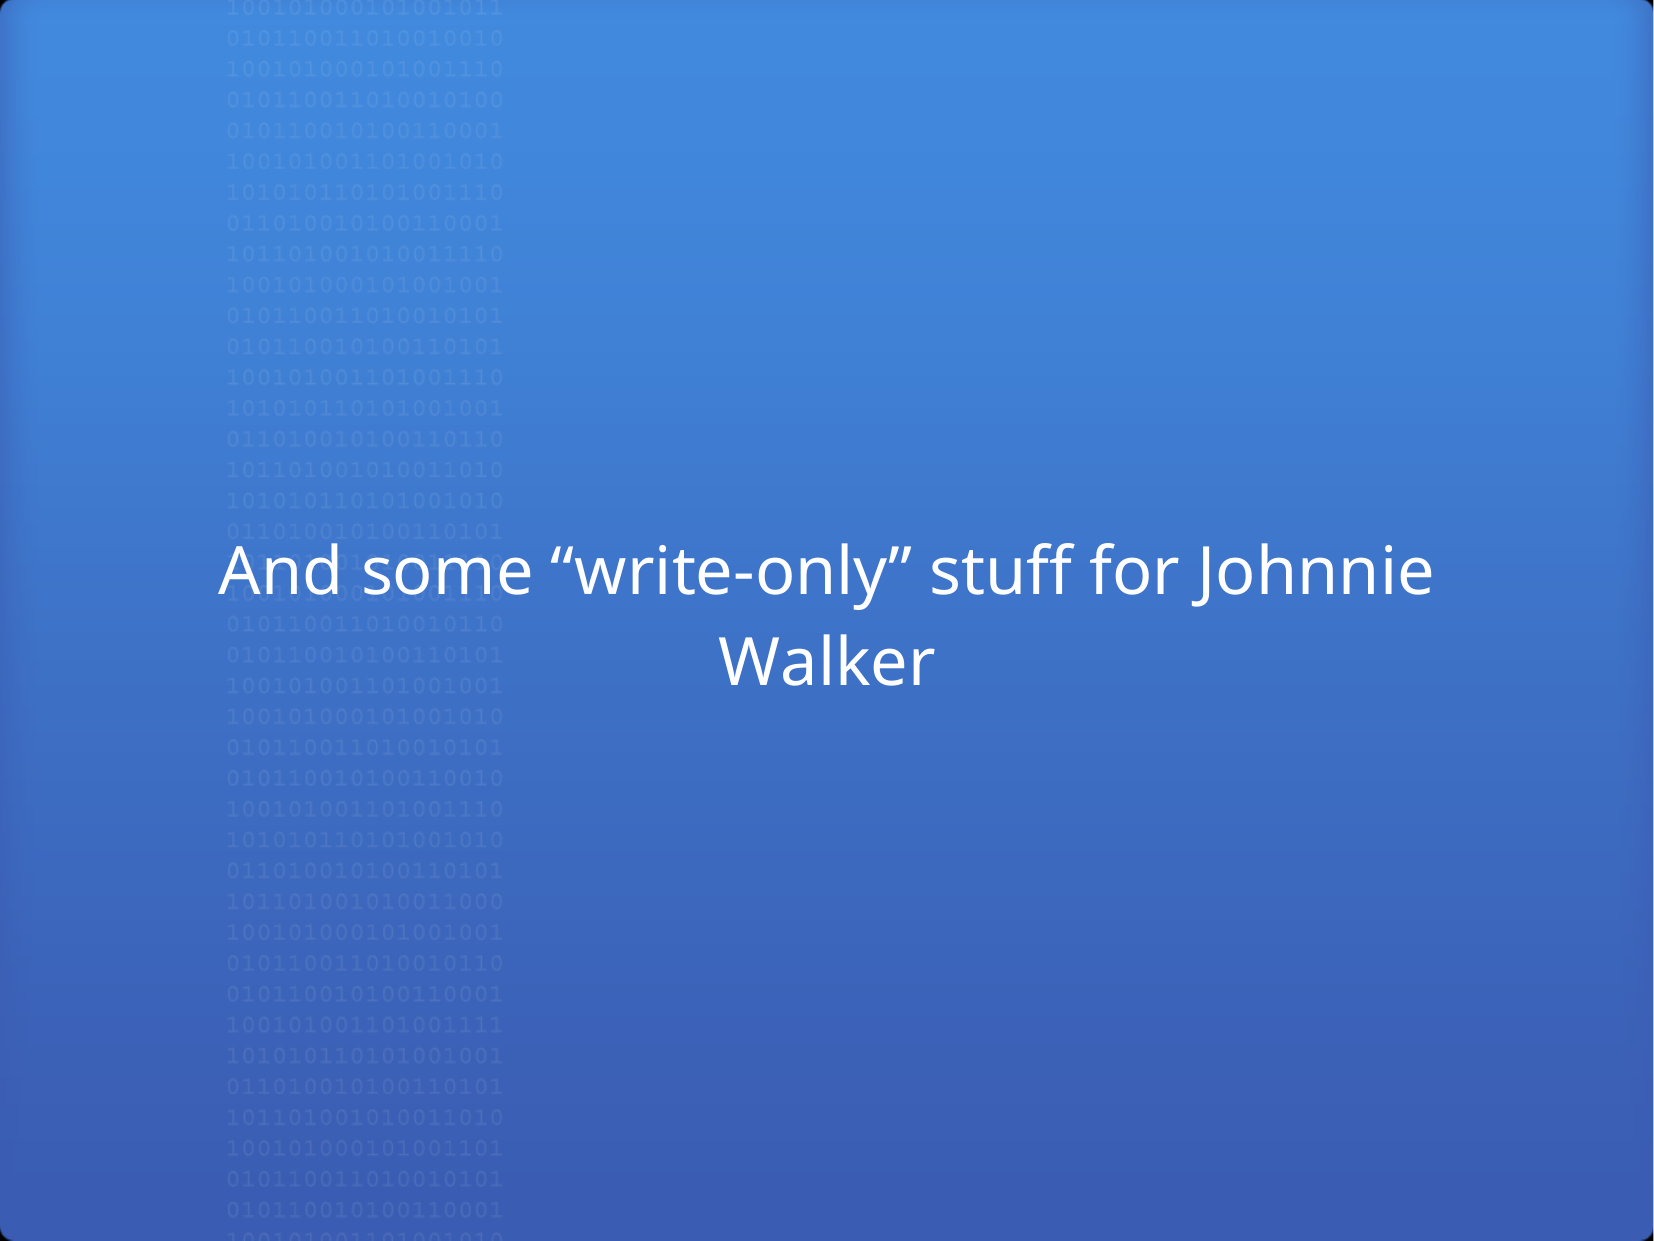

# And some “write-only” stuff for Johnnie Walker